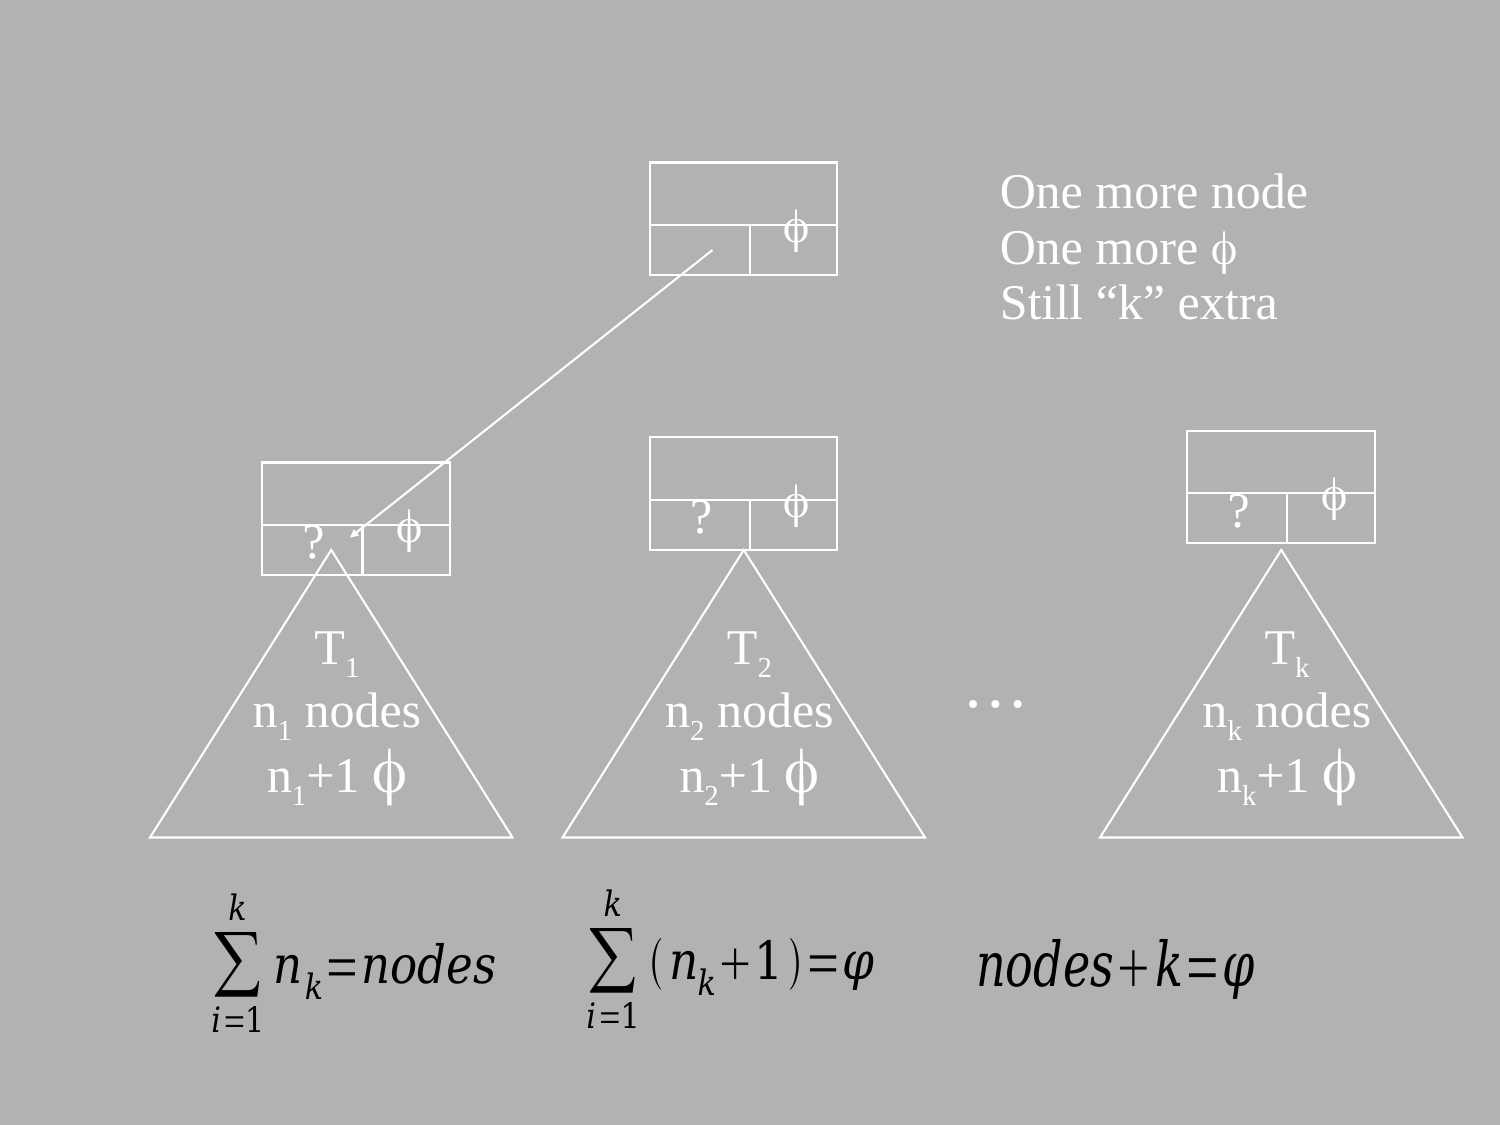

One more node
One more 
Still “k” extra


?

?

?
T1
n1 nodes
n1+1 
T2
n2 nodes
n2+1 
Tk
nk nodes
nk+1 
…